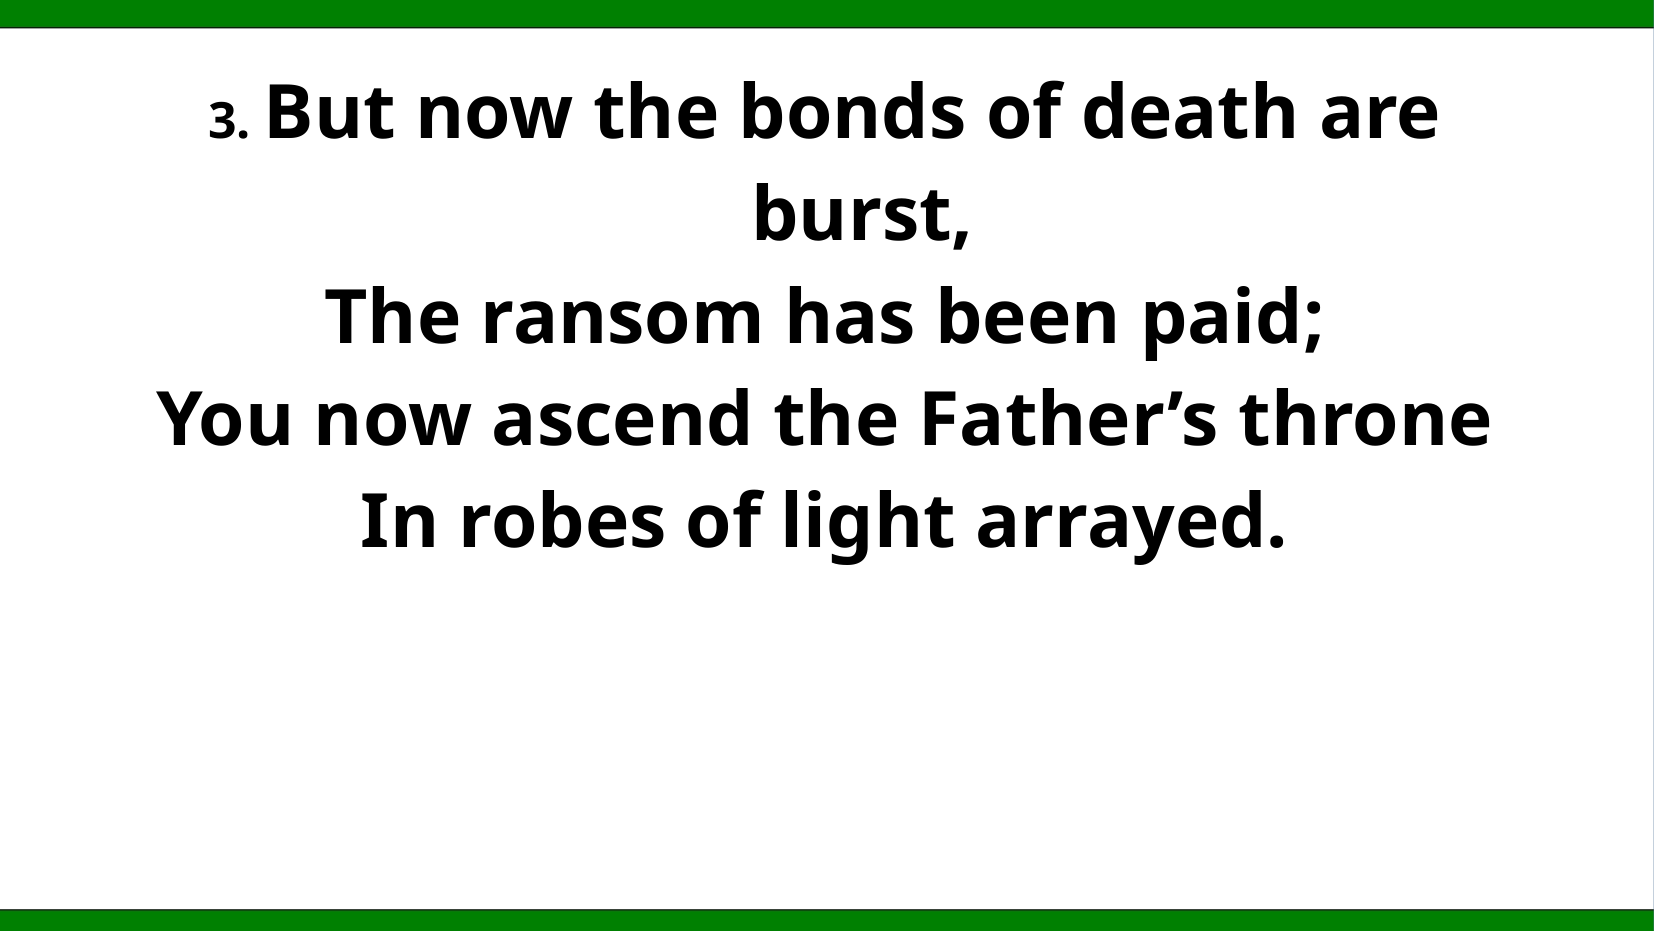

3. But now the bonds of death are burst,
The ransom has been paid;
You now ascend the Father’s throne
In robes of light arrayed.